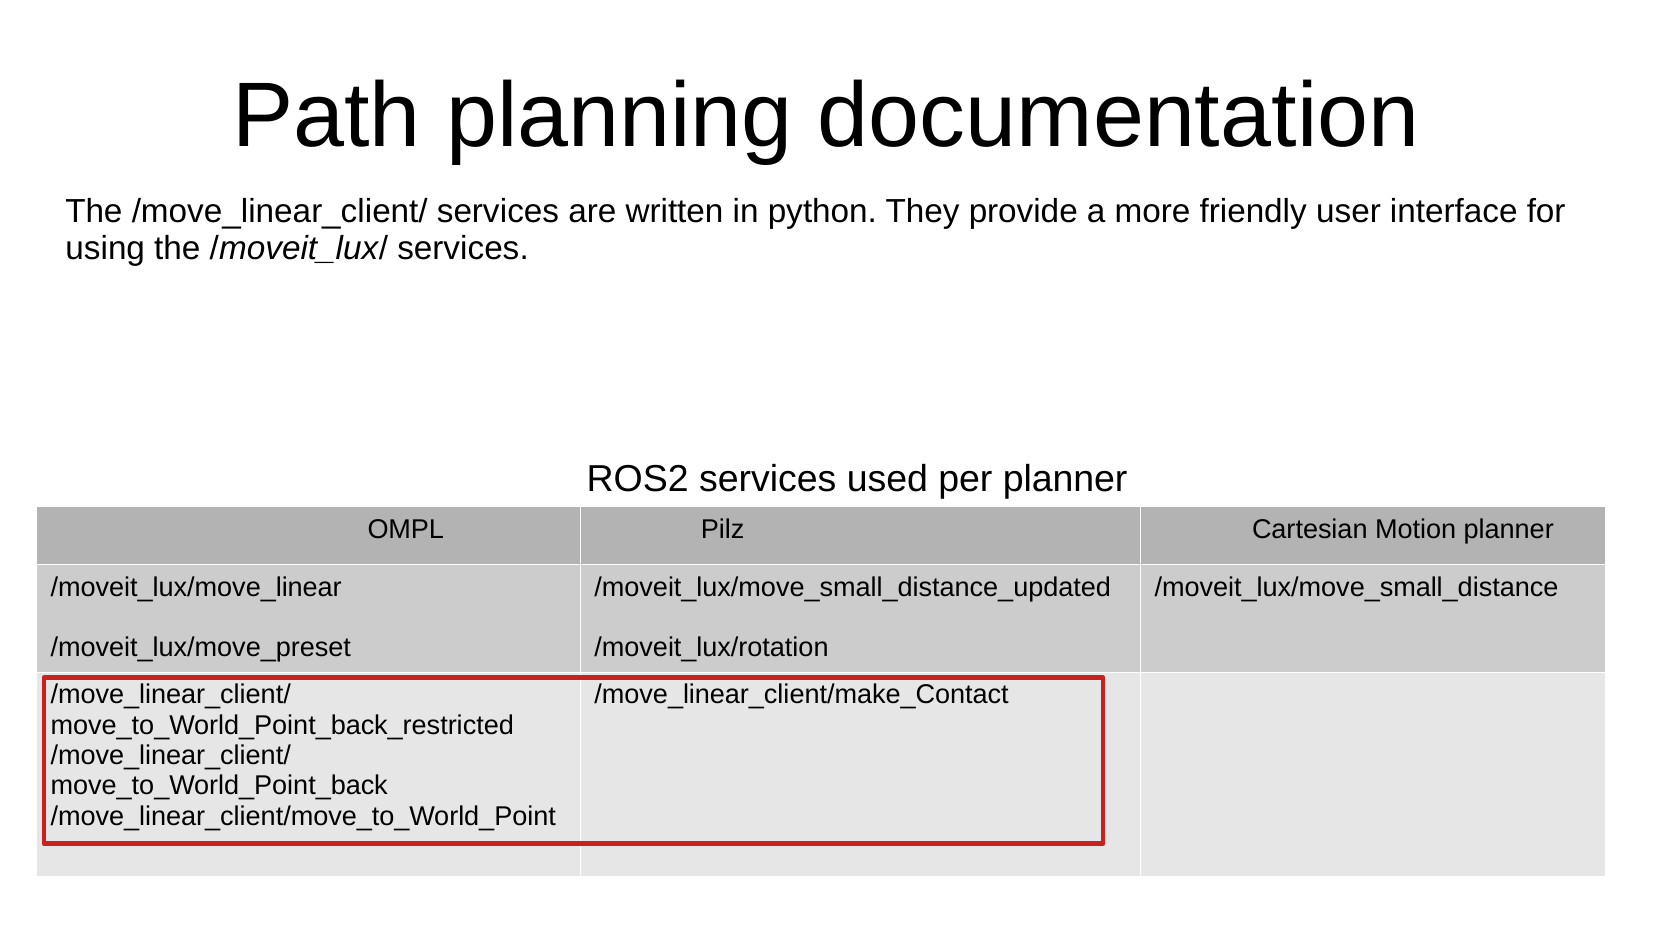

# Path planning documentation
The /move_linear_client/ services are written in python. They provide a more friendly user interface for using the /moveit_lux/ services.
ROS2 services used per planner
| OMPL | Pilz | Cartesian Motion planner |
| --- | --- | --- |
| /moveit\_lux/move\_linear /moveit\_lux/move\_preset | /moveit\_lux/move\_small\_distance\_updated /moveit\_lux/rotation | /moveit\_lux/move\_small\_distance |
| /move\_linear\_client/move\_to\_World\_Point\_back\_restricted /move\_linear\_client/move\_to\_World\_Point\_back /move\_linear\_client/move\_to\_World\_Point | /move\_linear\_client/make\_Contact | |